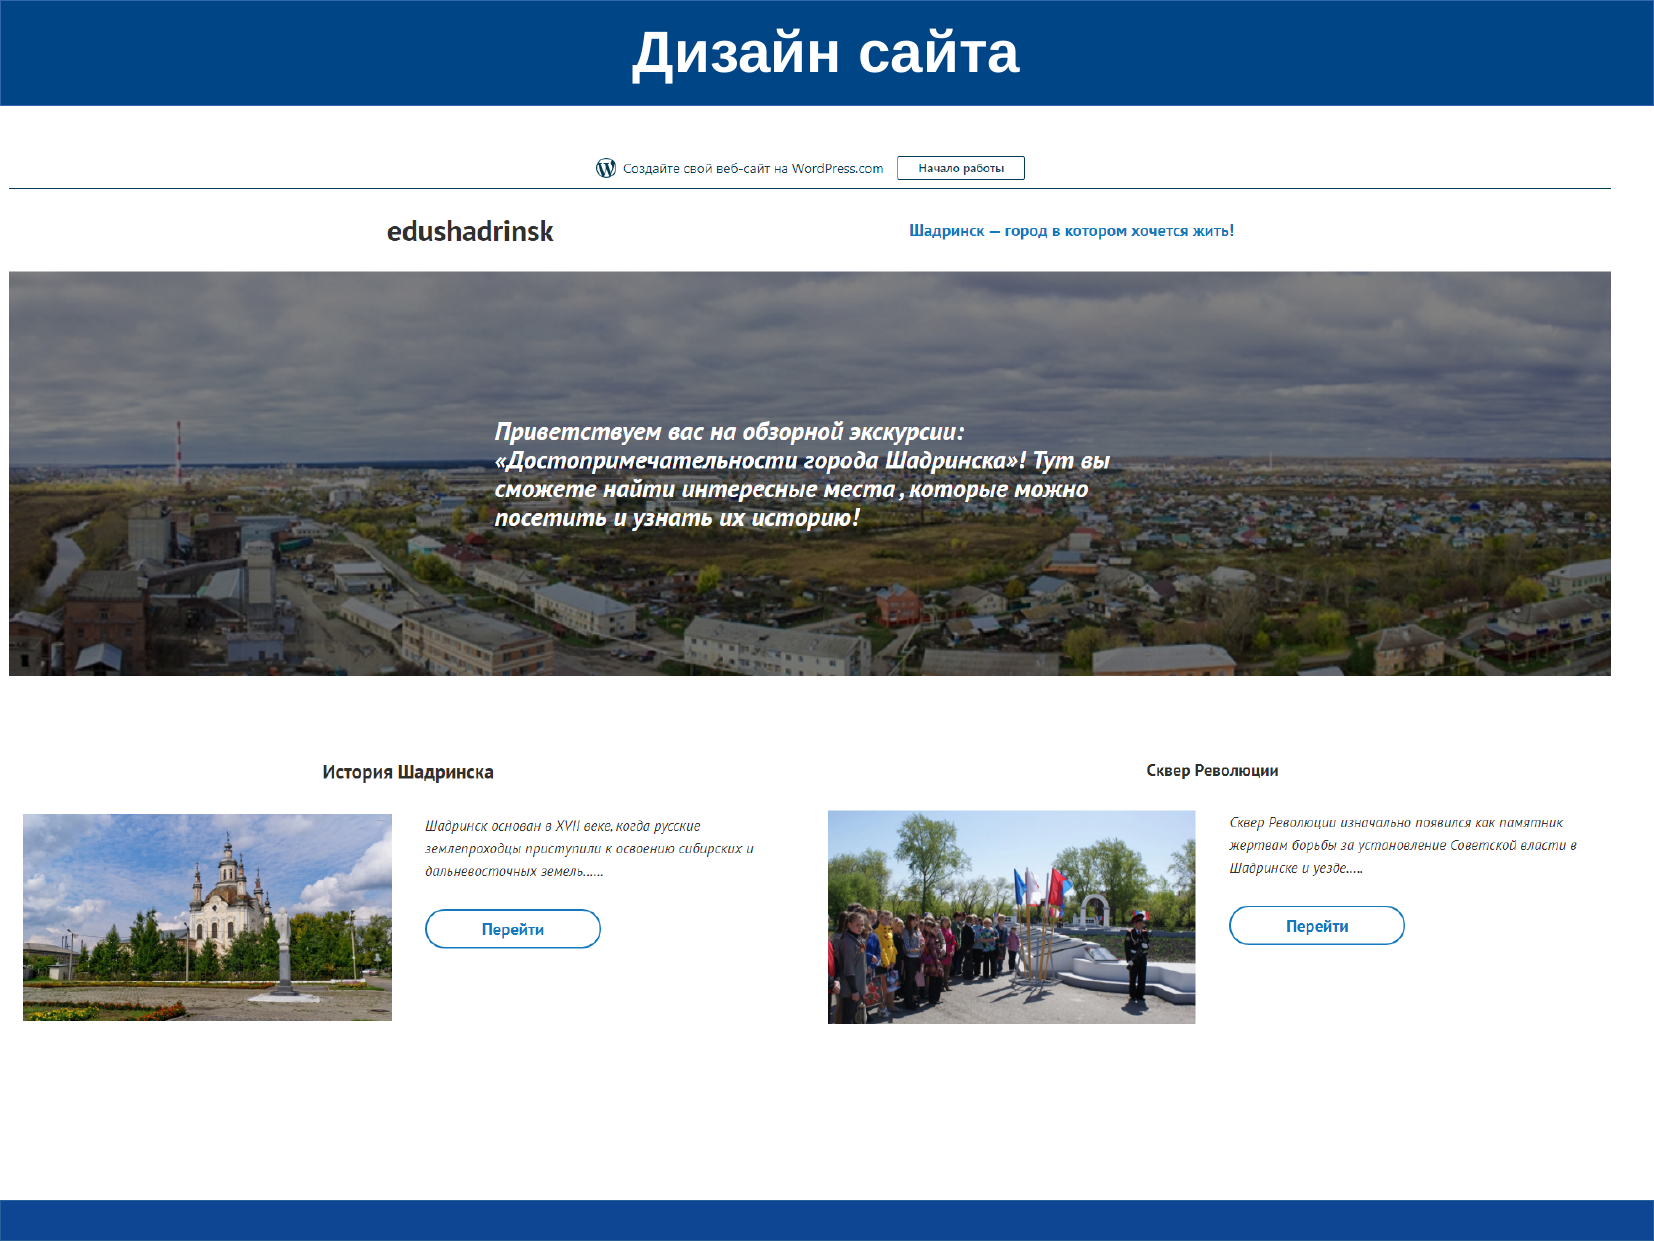

# Дизайн сайта
Your name here (insert->page number)
9